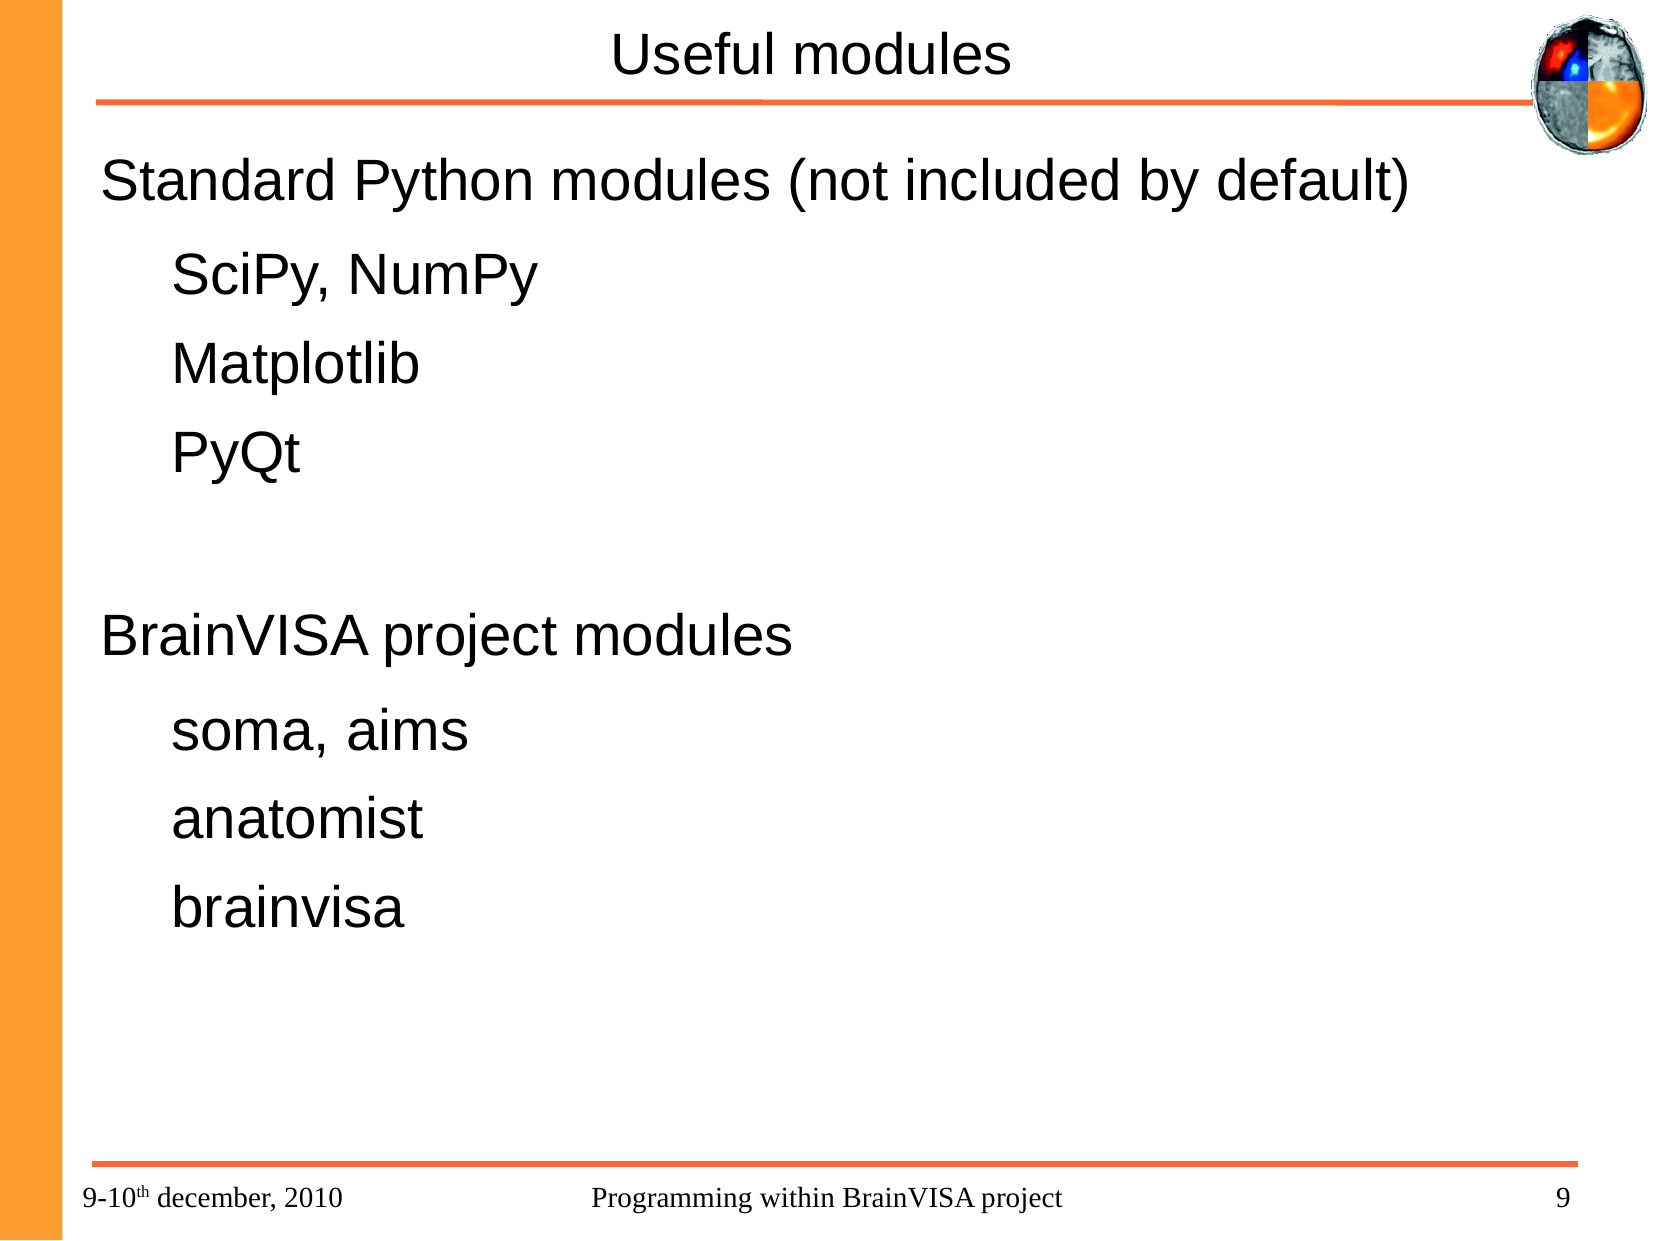

# Useful modules
Standard Python modules (not included by default)
SciPy, NumPy
Matplotlib
PyQt
BrainVISA project modules
soma, aims
anatomist
brainvisa
9